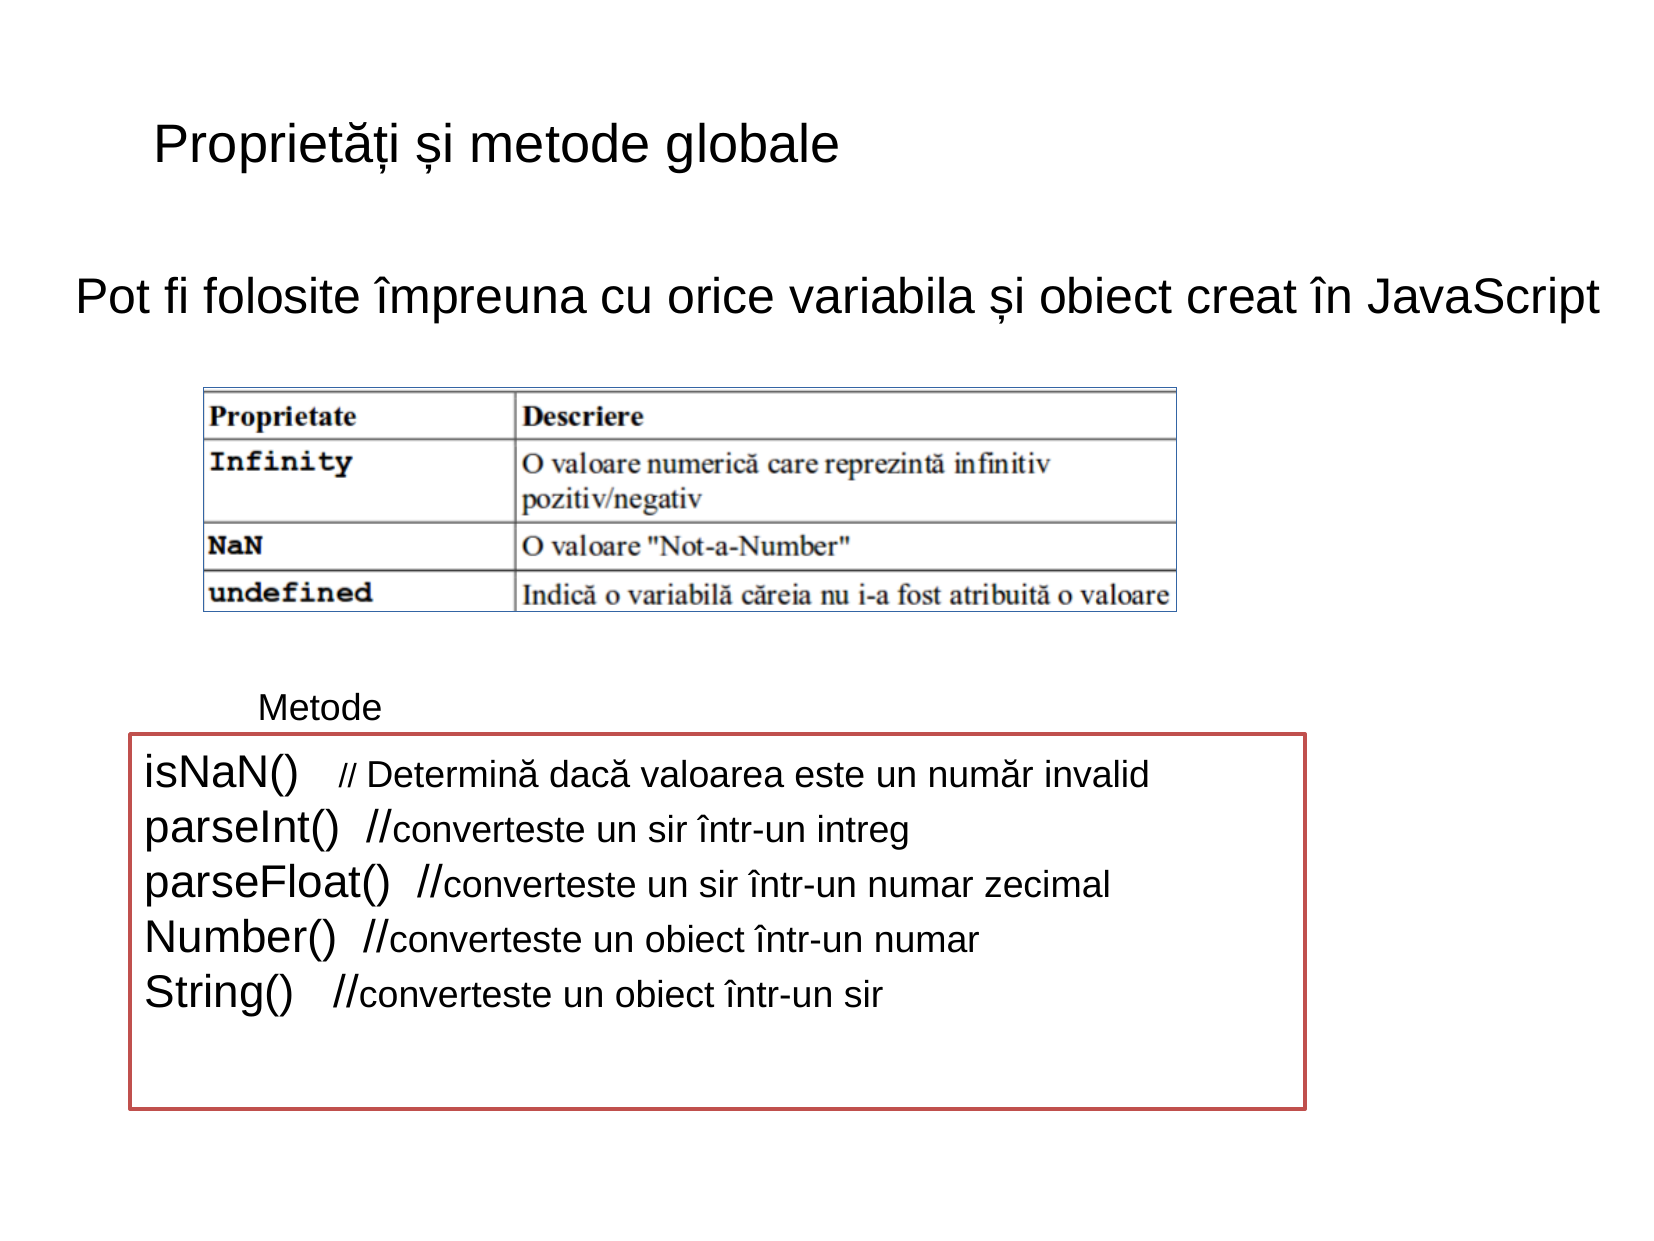

Proprietăți și metode globale
Pot fi folosite împreuna cu orice variabila și obiect creat în JavaScript
Metode
isNaN() // Determină dacă valoarea este un număr invalid
parseInt() //converteste un sir într-un intreg
parseFloat() //converteste un sir într-un numar zecimal
Number() //converteste un obiect într-un numar
String() //converteste un obiect într-un sir